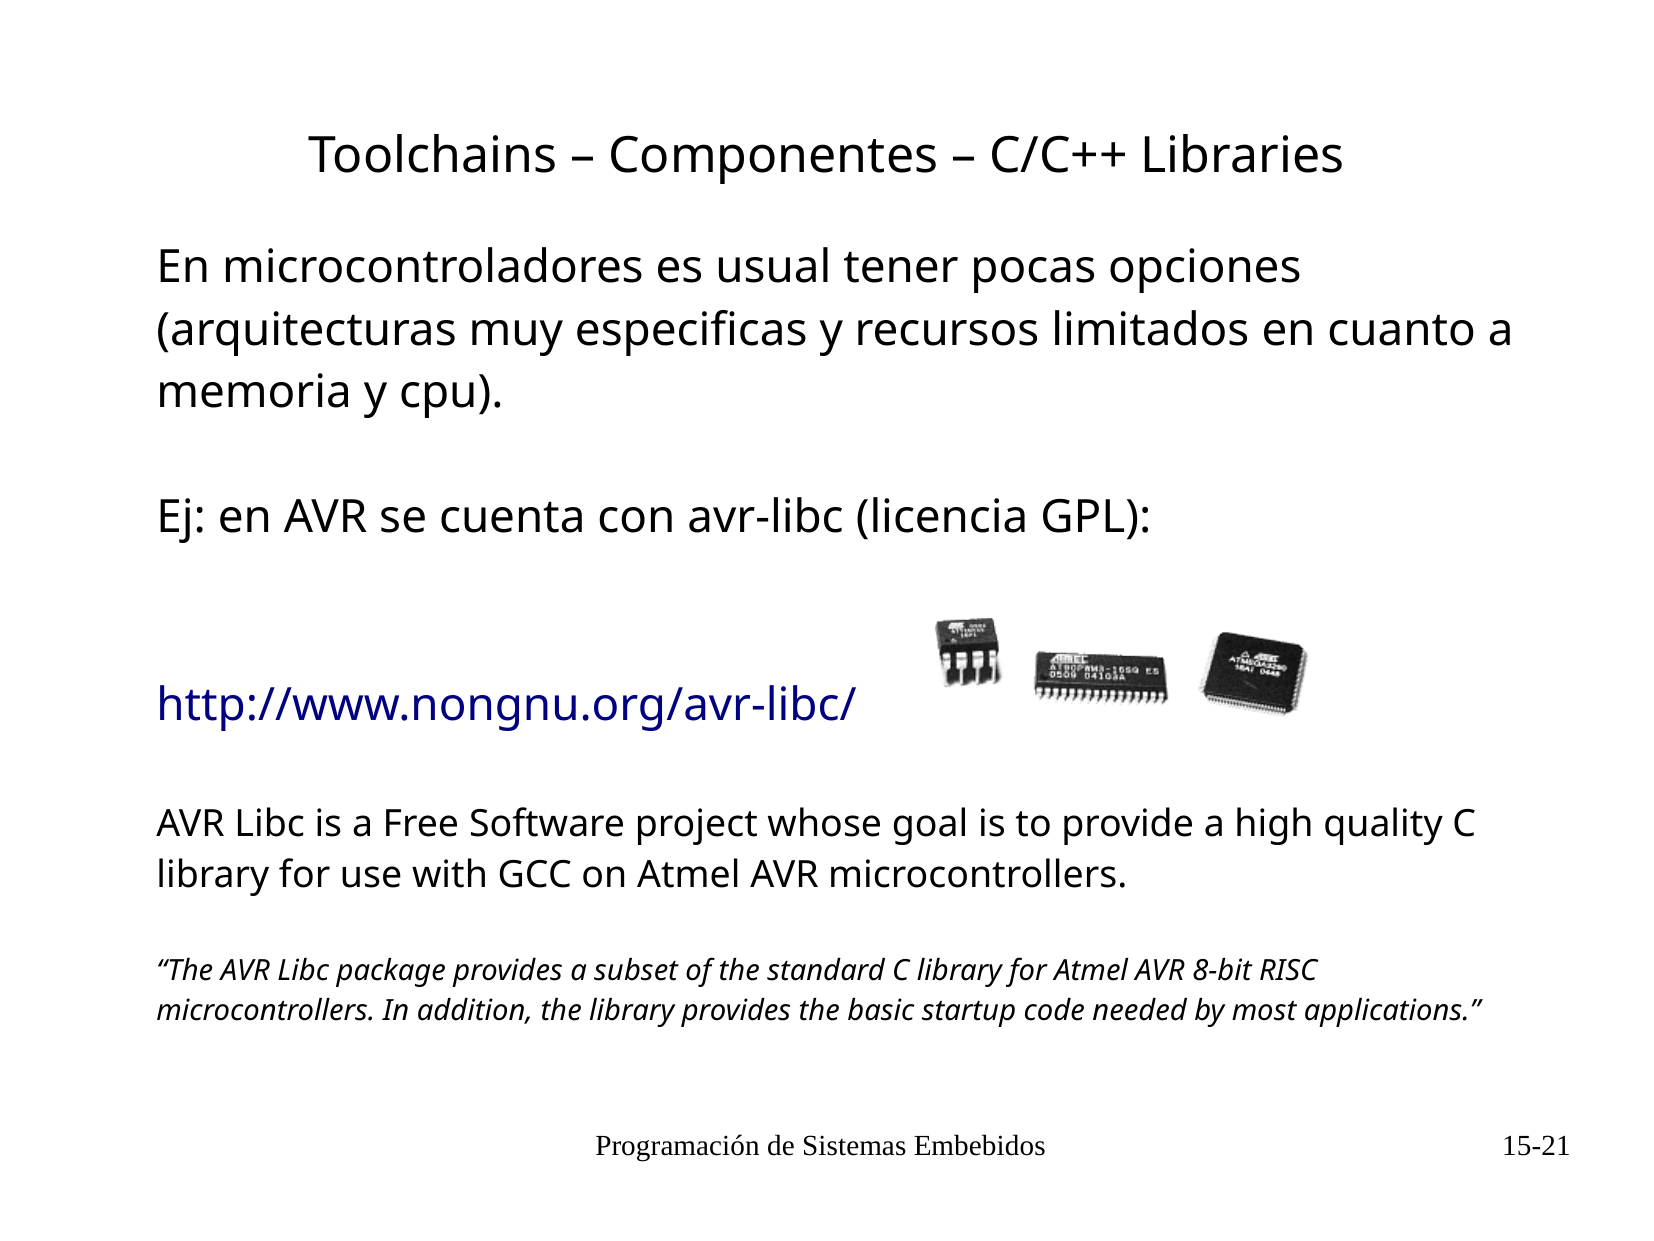

# Toolchains – Componentes – C/C++ Libraries
En microcontroladores es usual tener pocas opciones (arquitecturas muy especificas y recursos limitados en cuanto a memoria y cpu).
Ej: en AVR se cuenta con avr-libc (licencia GPL):
http://www.nongnu.org/avr-libc/
AVR Libc is a Free Software project whose goal is to provide a high quality C library for use with GCC on Atmel AVR microcontrollers.
“The AVR Libc package provides a subset of the standard C library for Atmel AVR 8-bit RISC microcontrollers. In addition, the library provides the basic startup code needed by most applications.”
Programación de Sistemas Embebidos
15